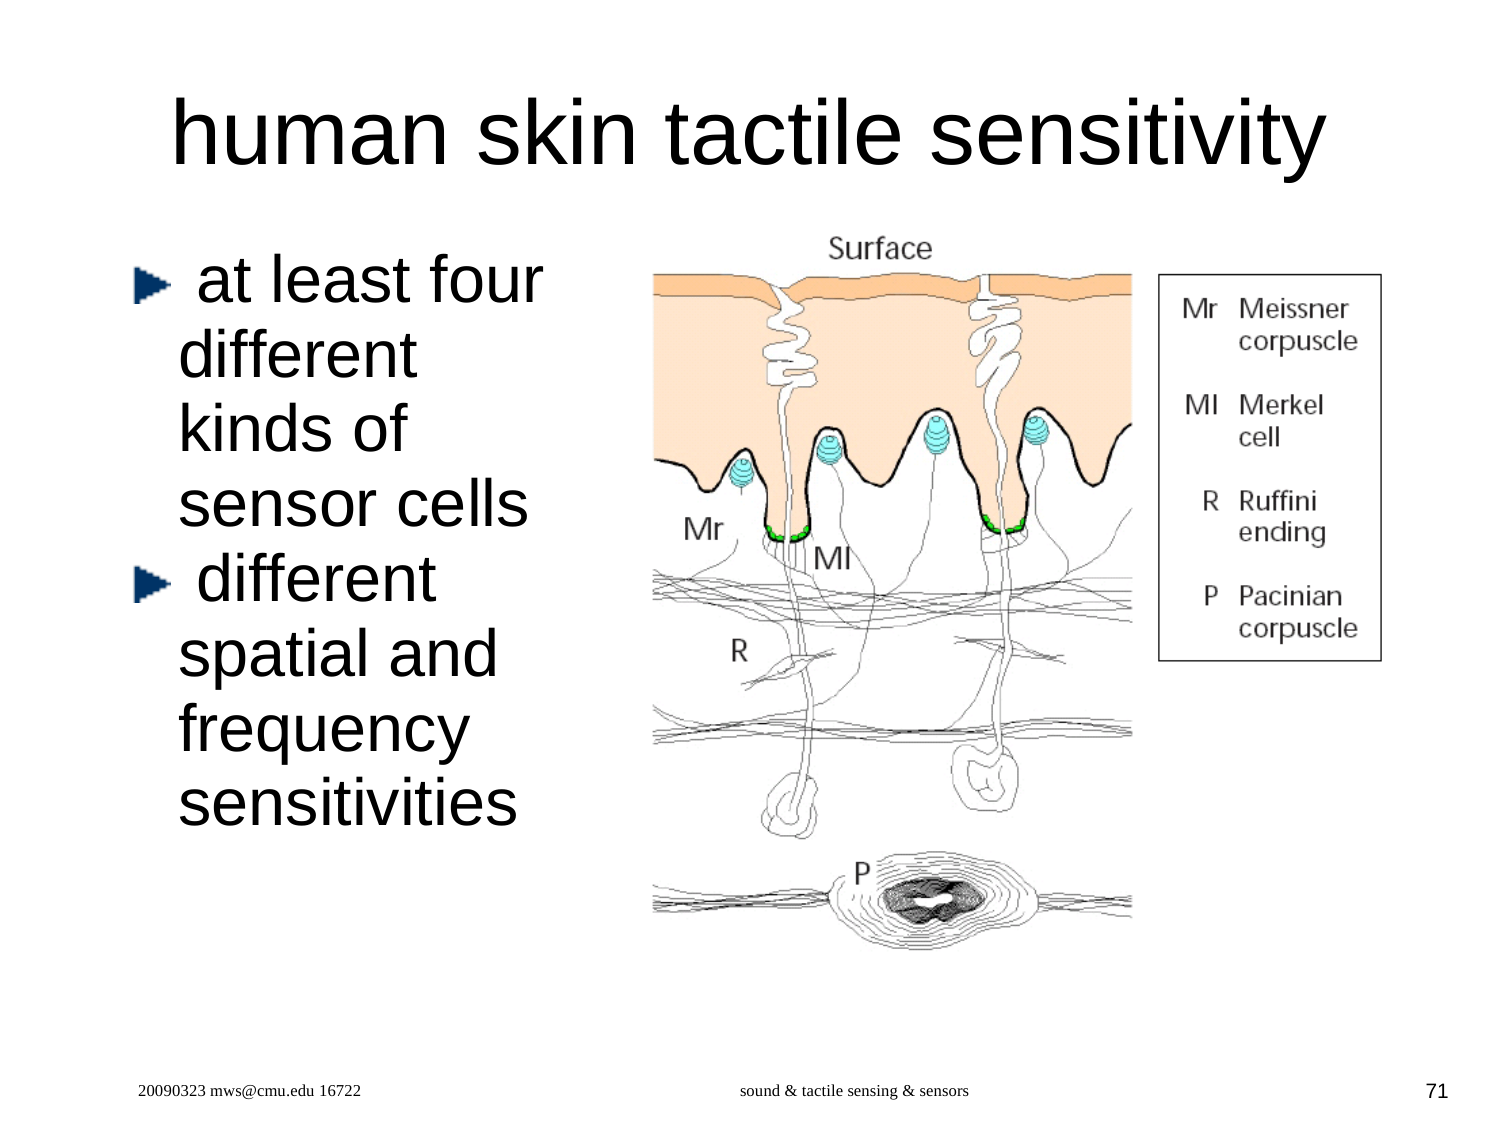

# human skin tactile sensitivity
 at least four different kinds of sensor cells
 different spatial and frequency sensitivities
71
20090323 mws@cmu.edu 16722
sound & tactile sensing & sensors